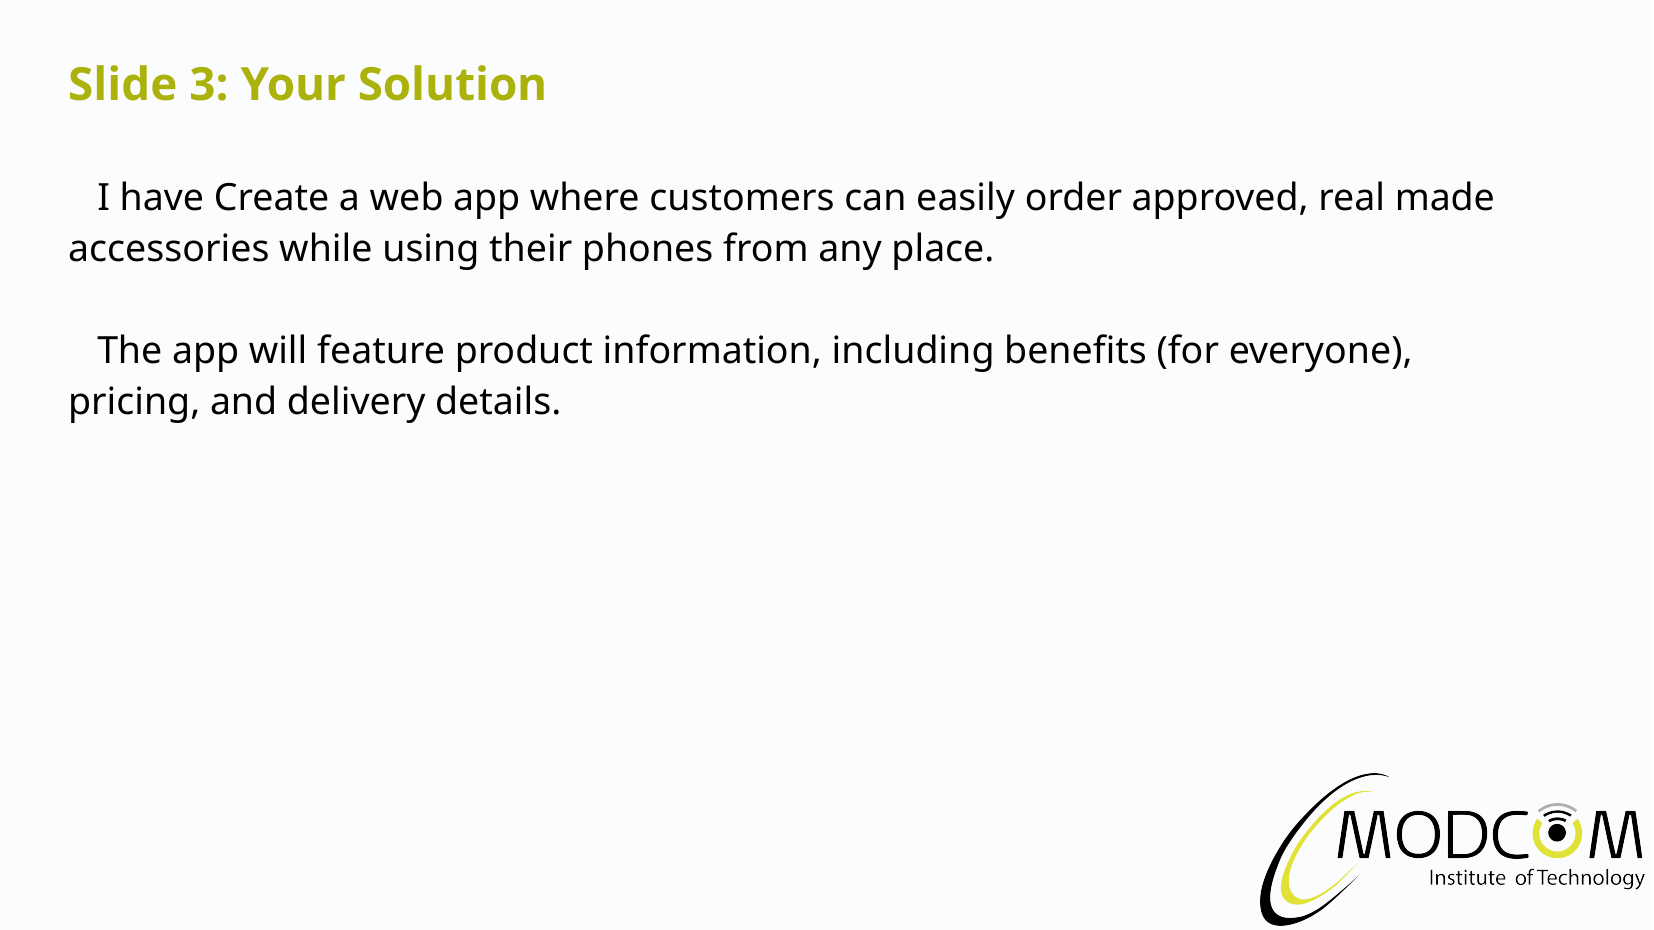

Slide 3: Your Solution
 I have Create a web app where customers can easily order approved, real made accessories while using their phones from any place.
 The app will feature product information, including benefits (for everyone), pricing, and delivery details.